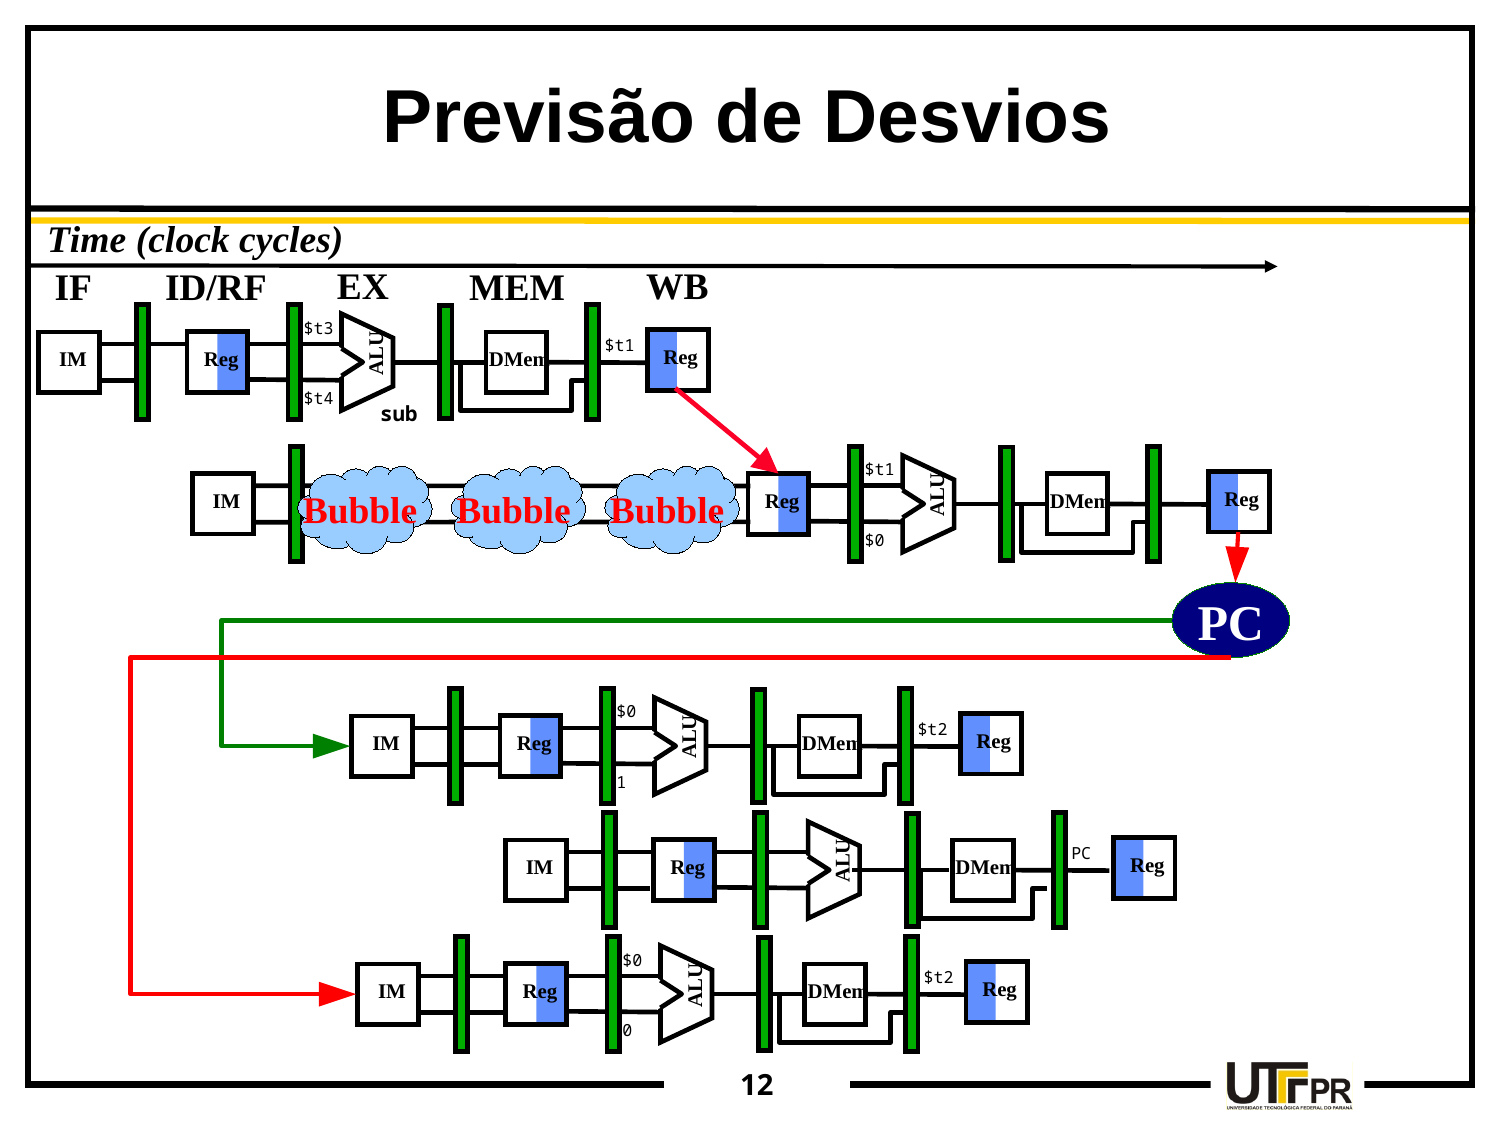

# Previsão de Desvios
Time (clock cycles)
EX
WB
MEM
IF
ID/RF
ALU
$t3
Reg
Reg
IM
DMem
$t1
$t4
sub
ALU
$t1
Bubble
Bubble
Bubble
Reg
Reg
IM
DMem
$0
PC
ALU
$0
Reg
Reg
IM
DMem
$t2
1
ALU
Reg
Reg
IM
DMem
PC
ALU
$0
Reg
Reg
IM
DMem
$t2
0